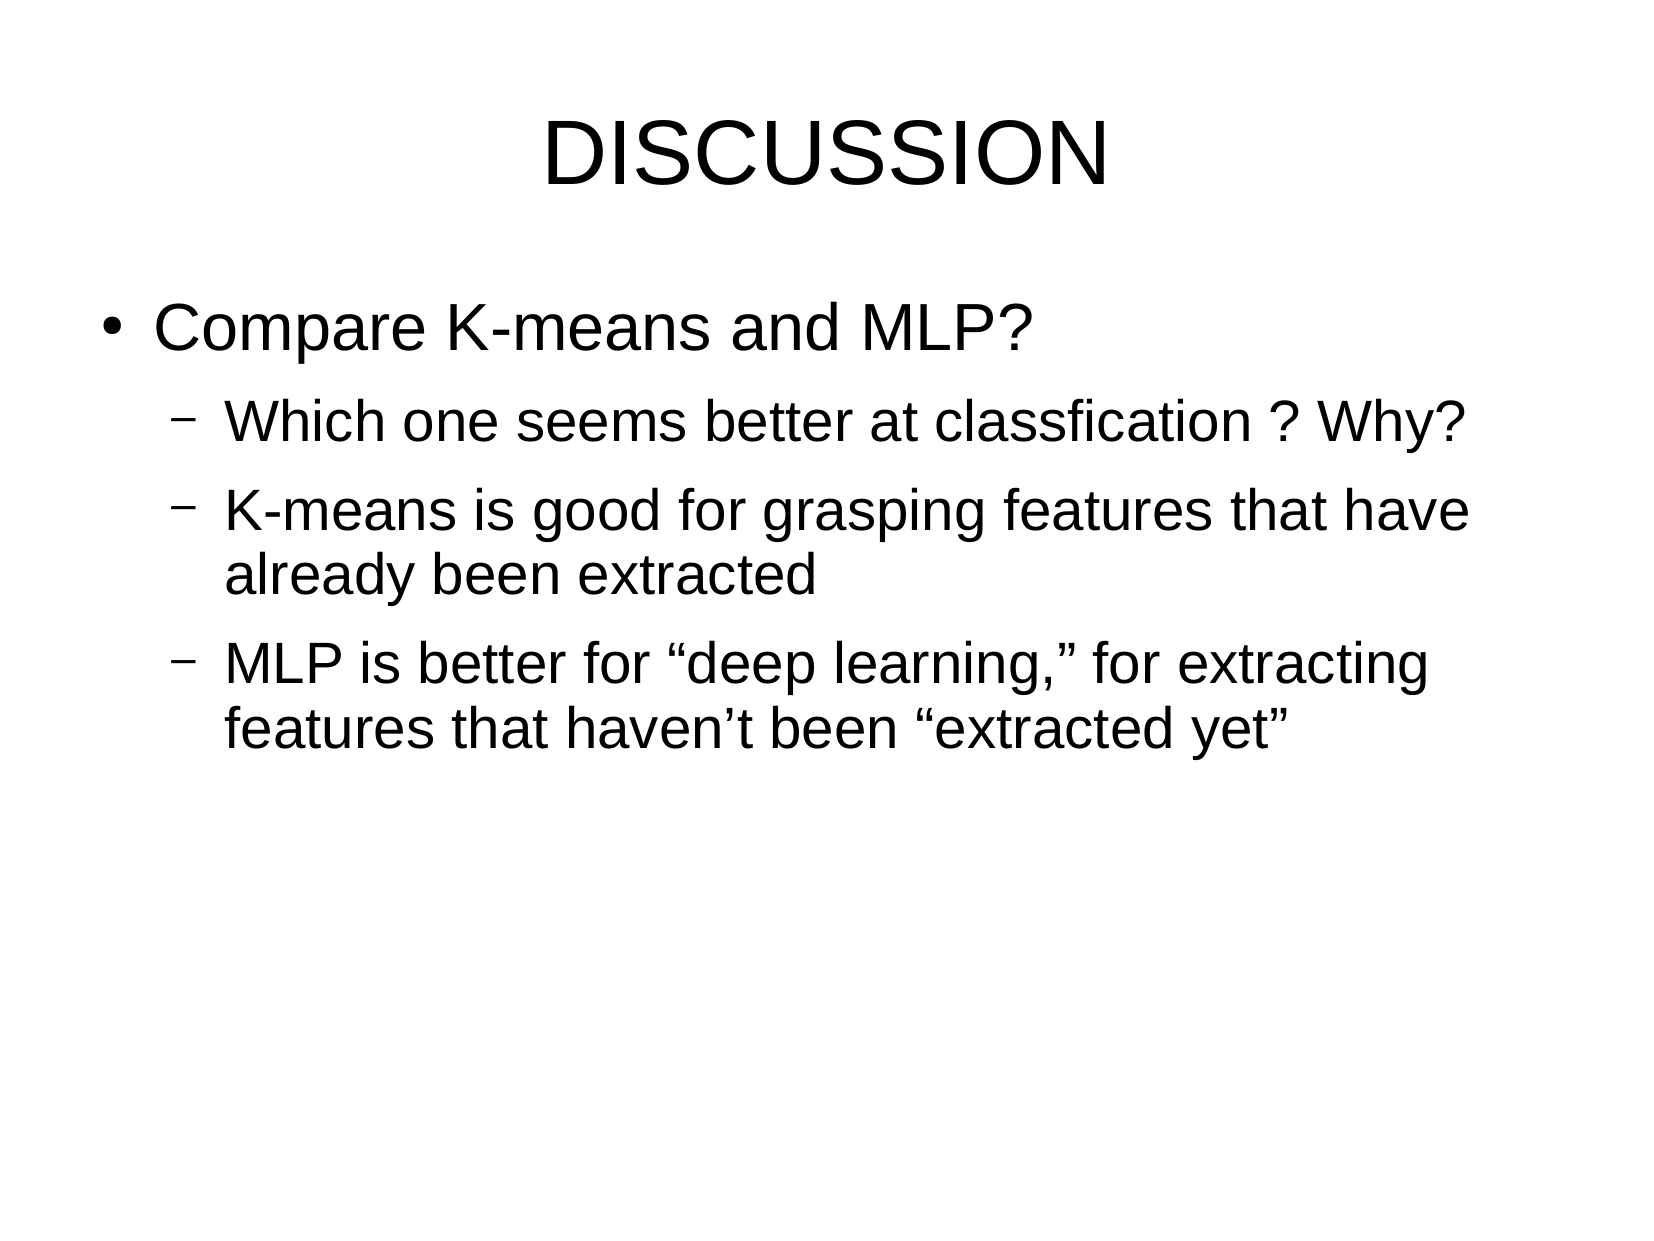

# DISCUSSION
Compare K-means and MLP?
Which one seems better at classfication ? Why?
K-means is good for grasping features that have already been extracted
MLP is better for “deep learning,” for extracting features that haven’t been “extracted yet”